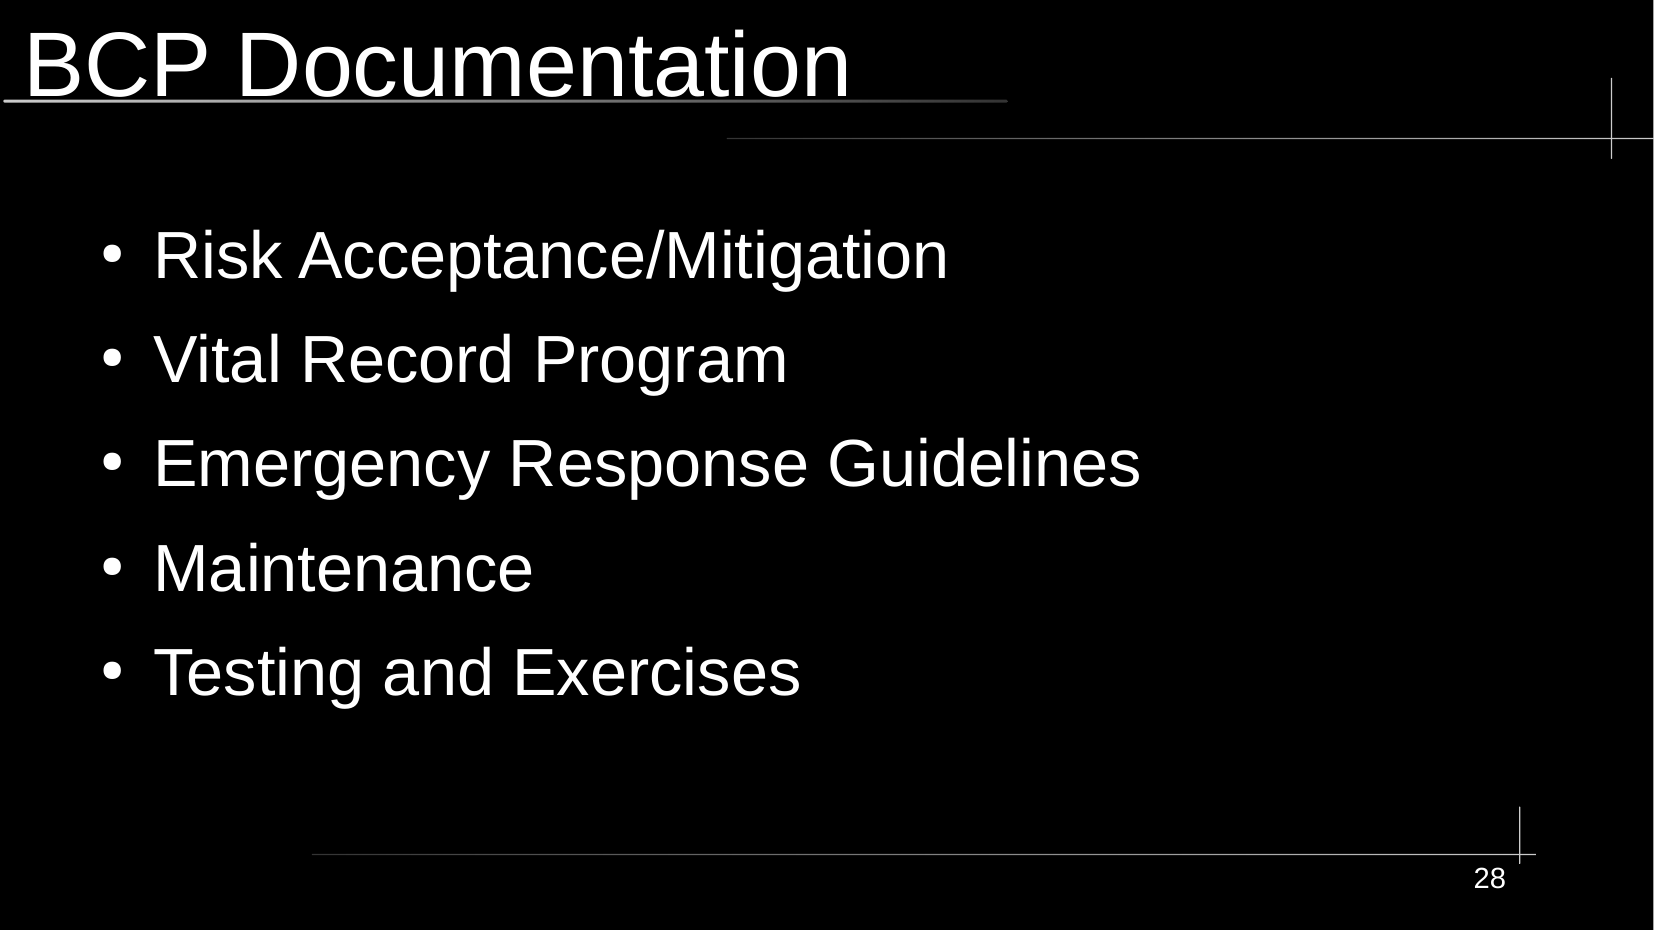

# BCP Documentation
Risk Acceptance/Mitigation
Vital Record Program
Emergency Response Guidelines
Maintenance
Testing and Exercises
28